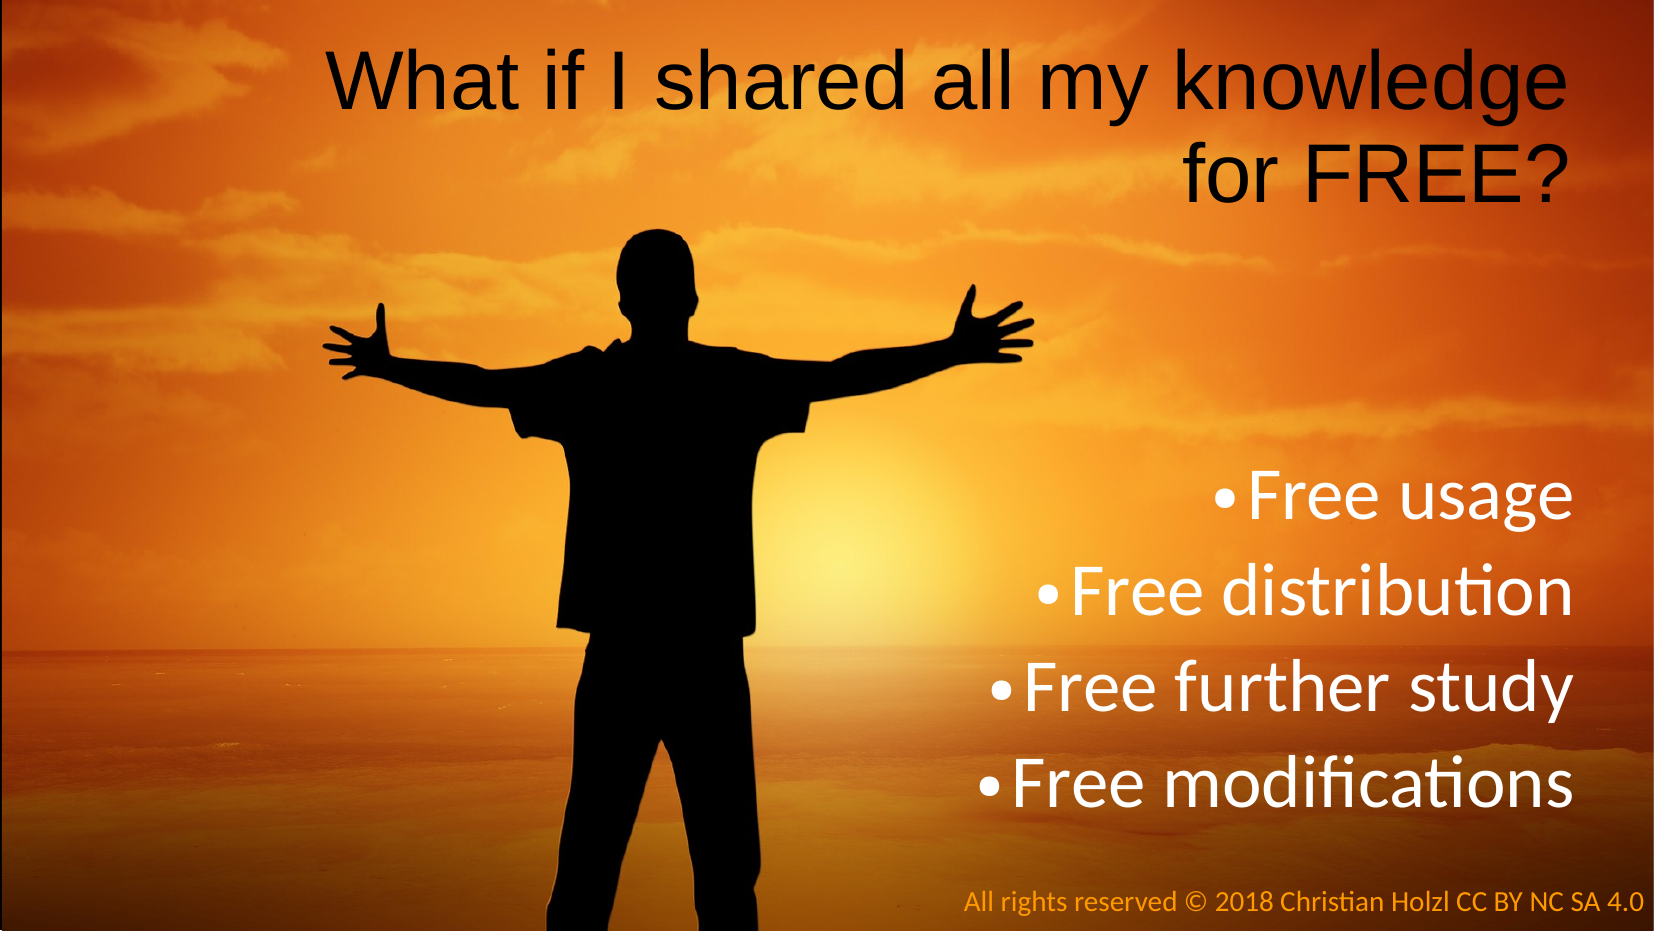

# What if I shared all my knowledge for FREE?
Free usage
Free distribution
Free further study
Free modifications
All rights reserved © 2018 Christian Holzl CC BY NC SA 4.0